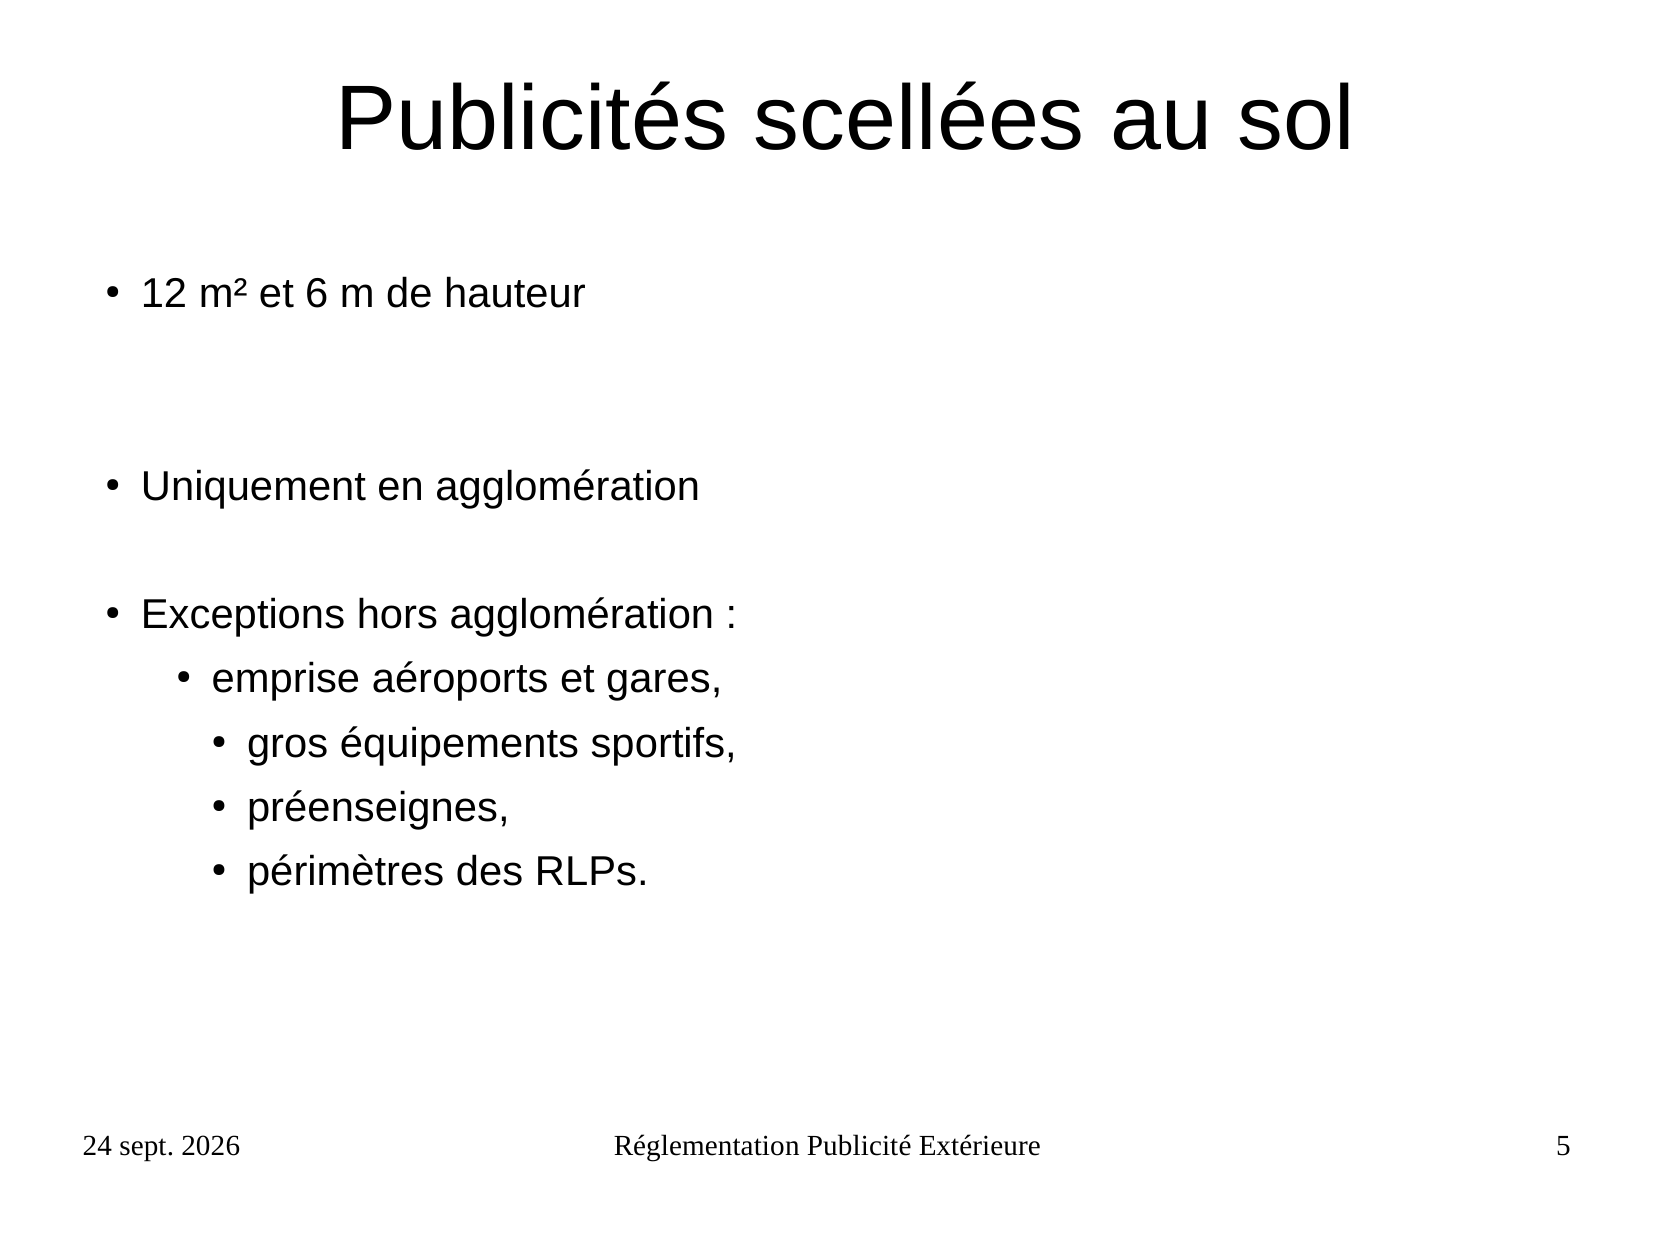

# Publicités scellées au sol
12 m² et 6 m de hauteur
Uniquement en agglomération
Exceptions hors agglomération :
emprise aéroports et gares,
gros équipements sportifs,
préenseignes,
périmètres des RLPs.
Réglementation Publicité Extérieure
5